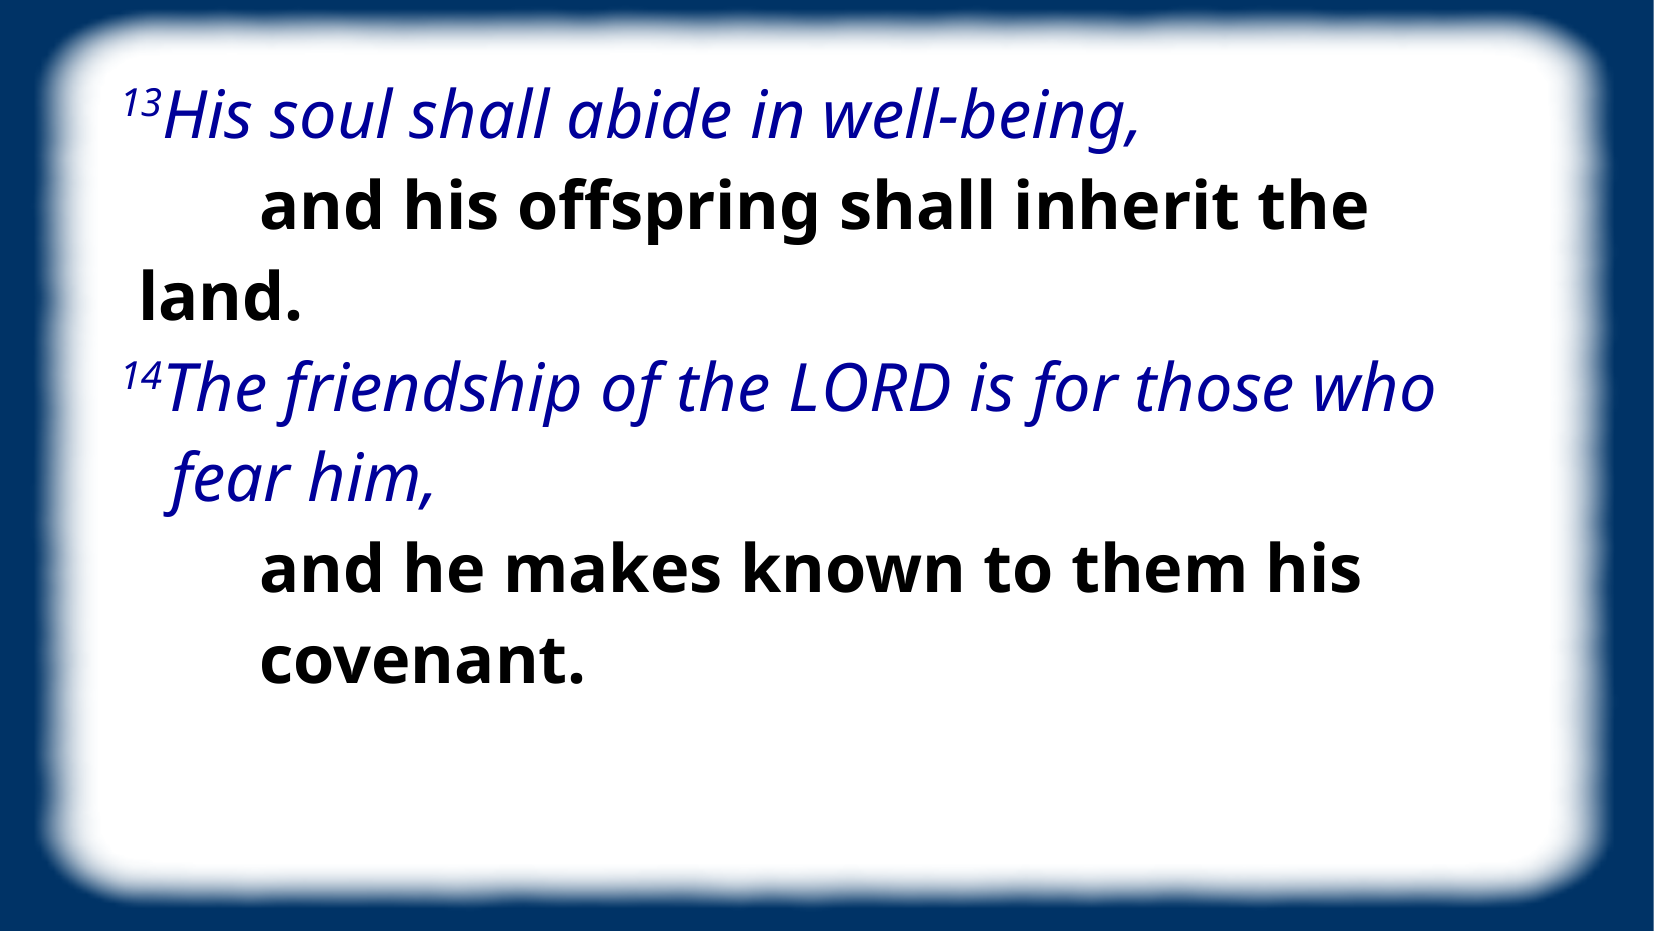

13His soul shall abide in well-being,
 and his offspring shall inherit the land.
14The friendship of the LORD is for those who
 fear him,
 and he makes known to them his
 covenant.